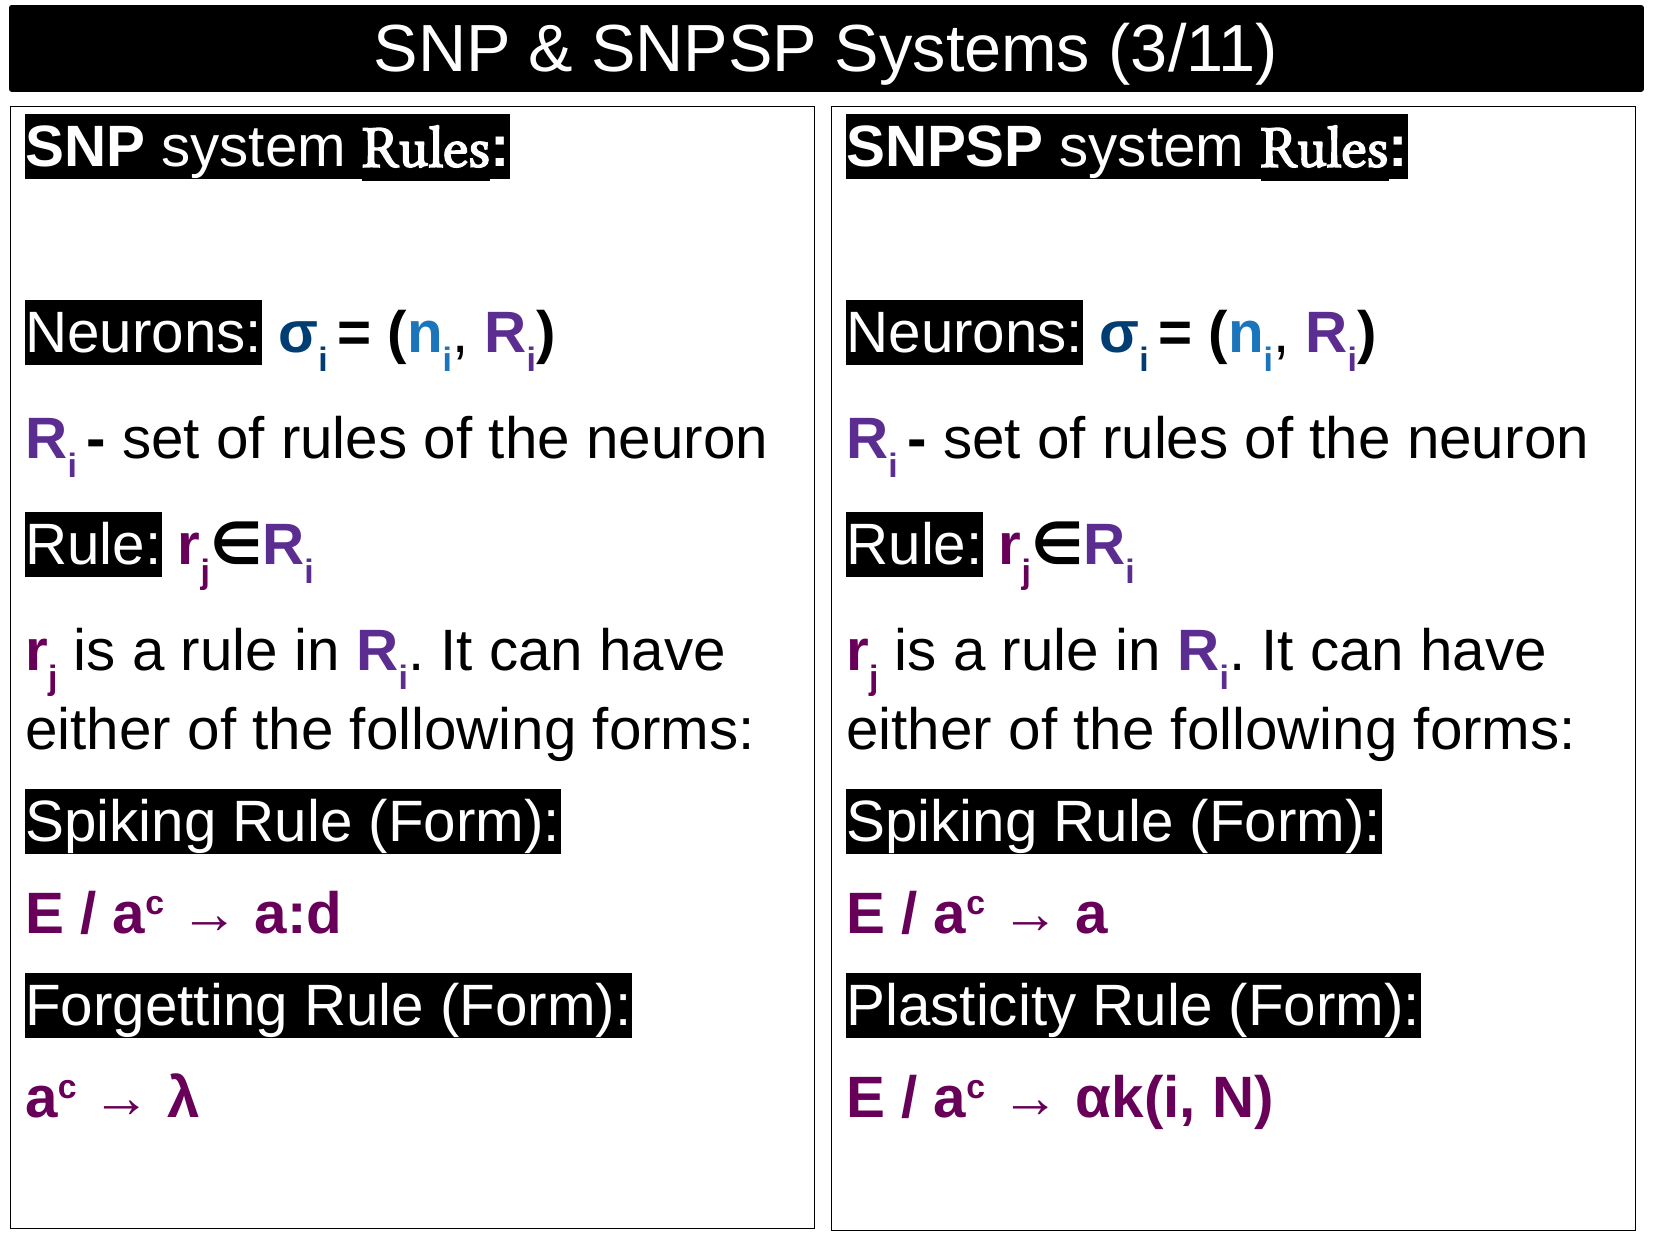

# SNP & SNPSP Systems (3/11)
SNP system Rules:
Neurons: σi = (ni, Ri)
Ri - set of rules of the neuron
Rule: rj∈Ri
rj is a rule in Ri. It can have either of the following forms:
Spiking Rule (Form):
E / ac → a:d
Forgetting Rule (Form):
ac → λ
SNPSP system Rules:
Neurons: σi = (ni, Ri)
Ri - set of rules of the neuron
Rule: rj∈Ri
rj is a rule in Ri. It can have either of the following forms:
Spiking Rule (Form):
E / ac → a
Plasticity Rule (Form):
E / ac → αk(i, N)